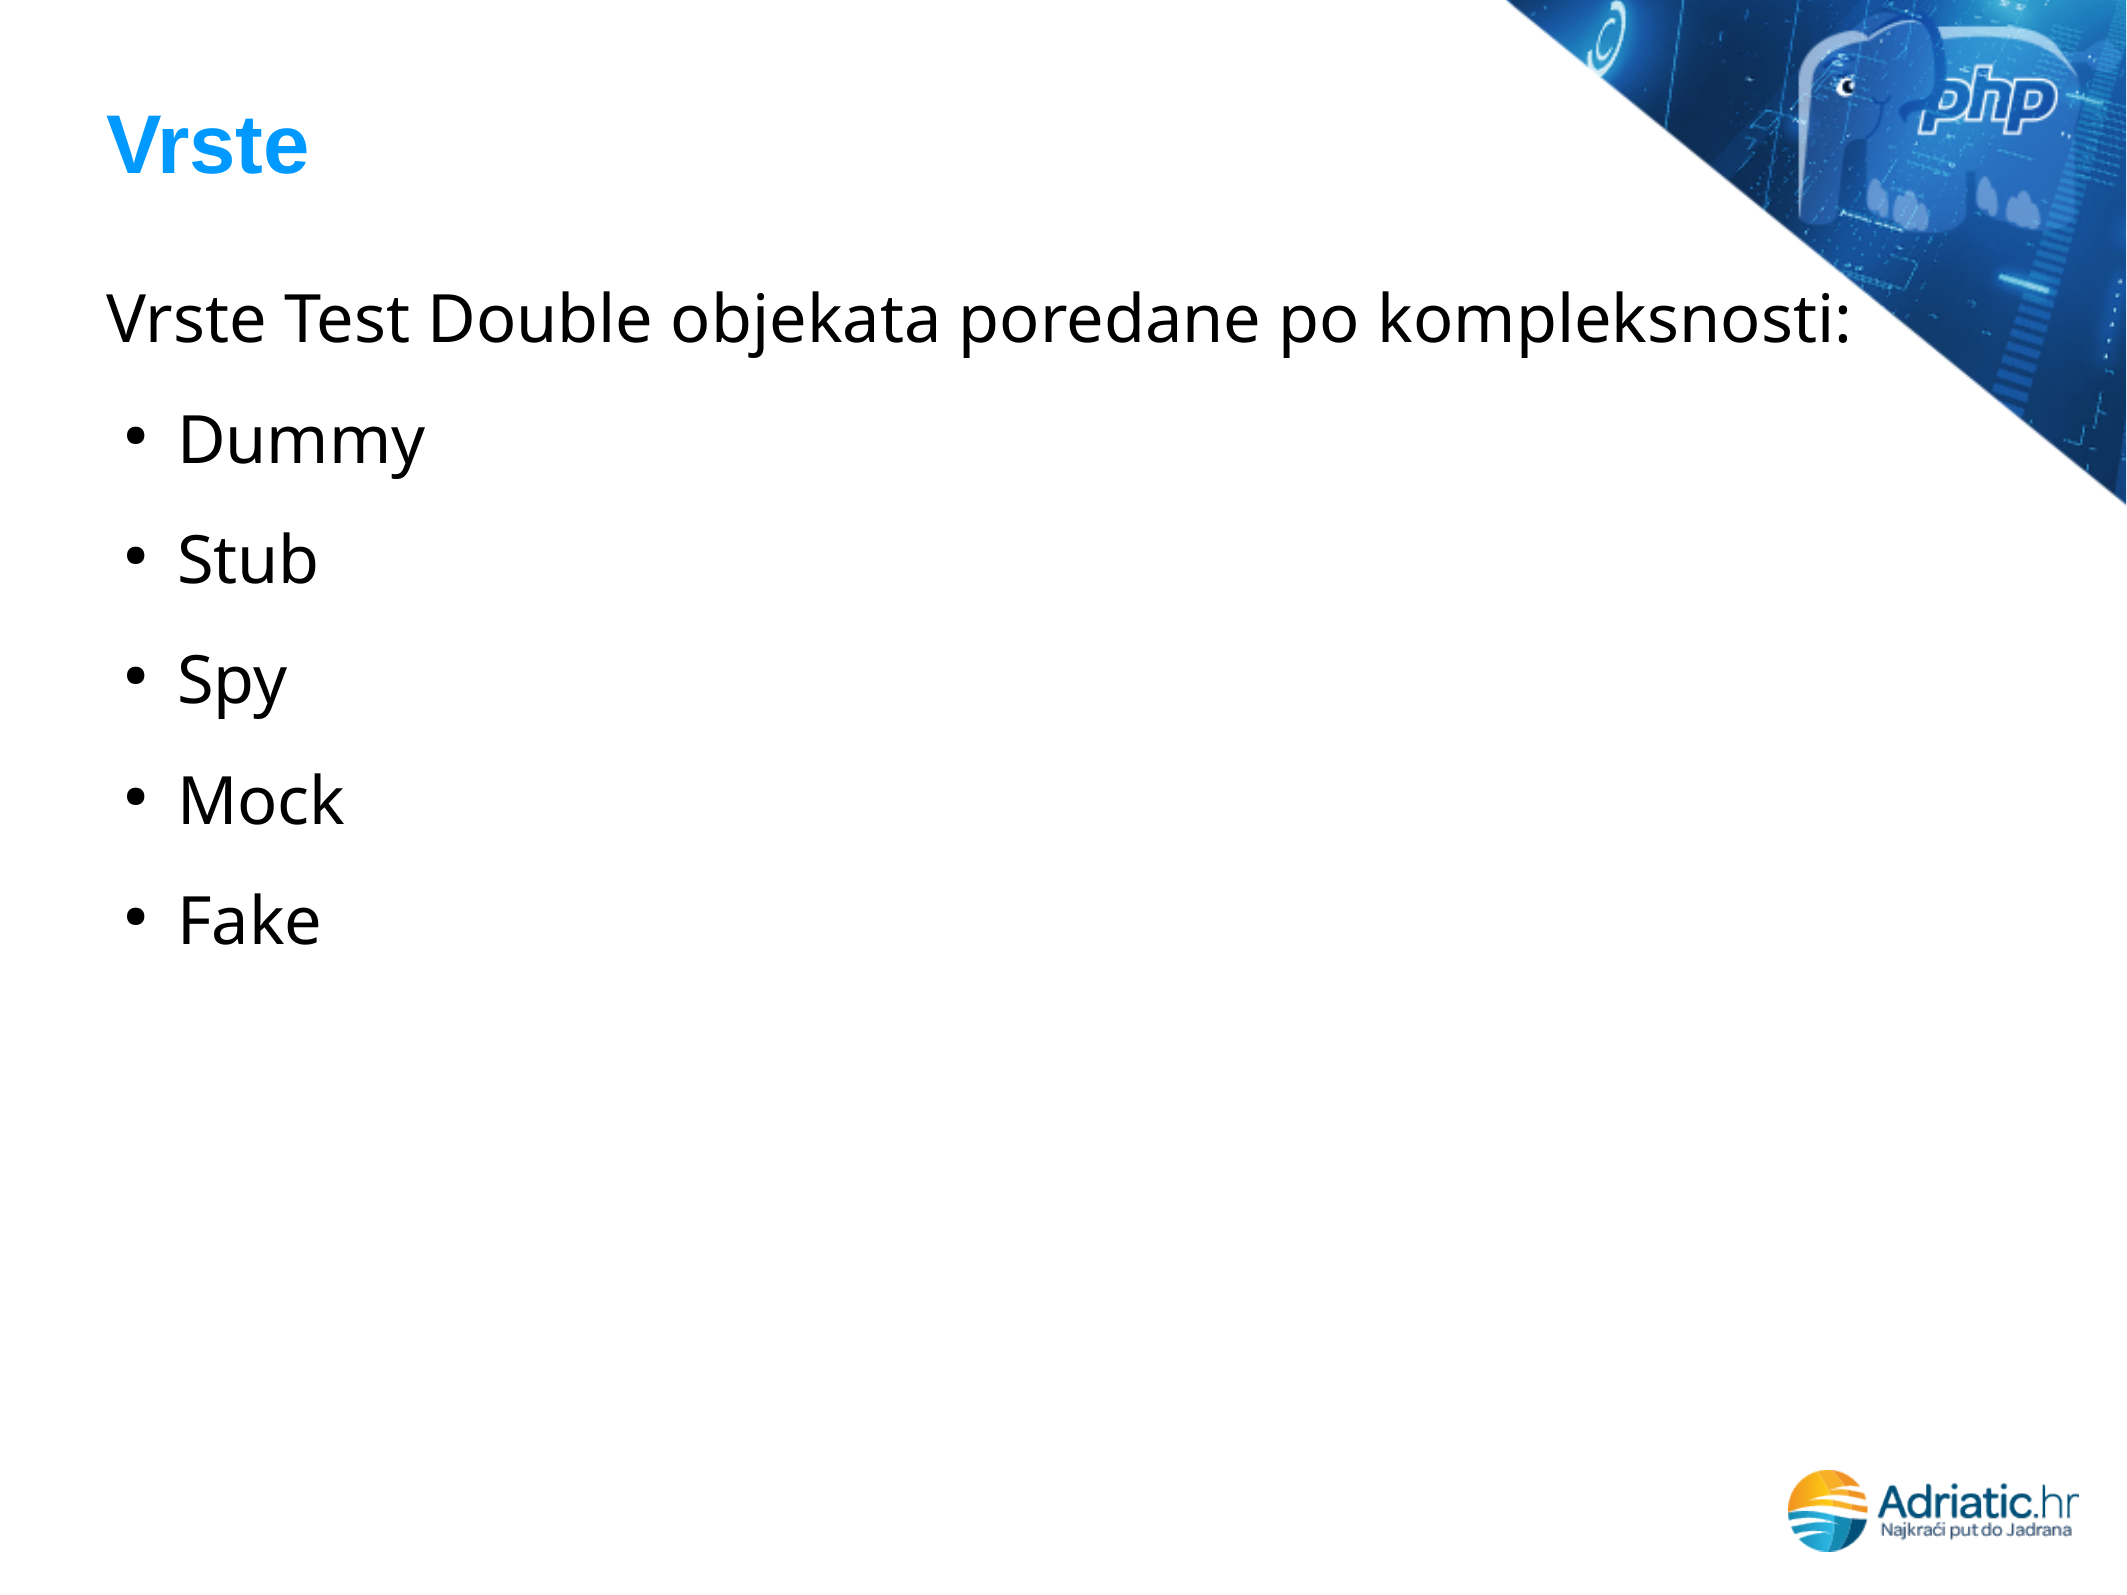

# Vrste
Vrste Test Double objekata poredane po kompleksnosti:
Dummy
Stub
Spy
Mock
Fake